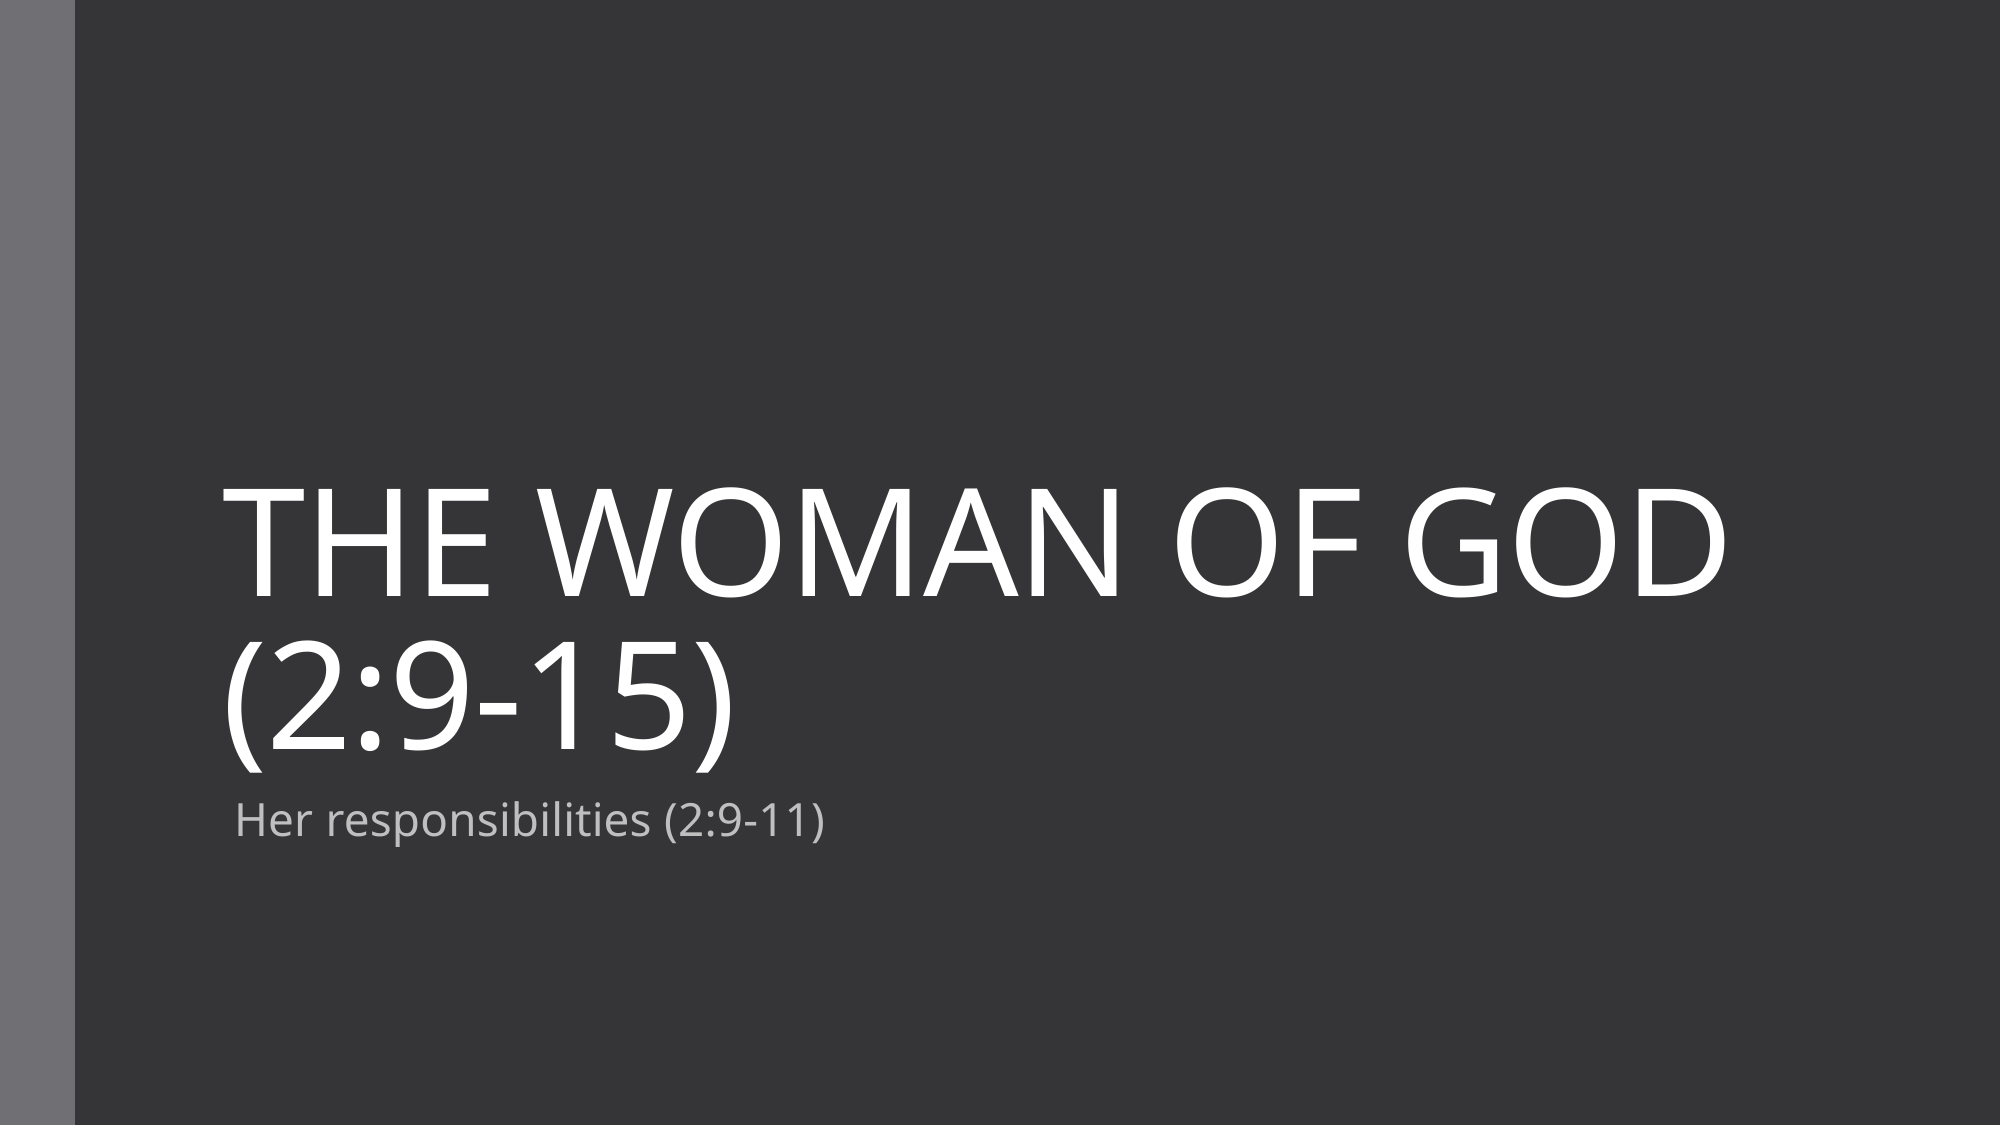

# THE WOMAN OF GOD (2:9-15)
 Her responsibilities (2:9-11)